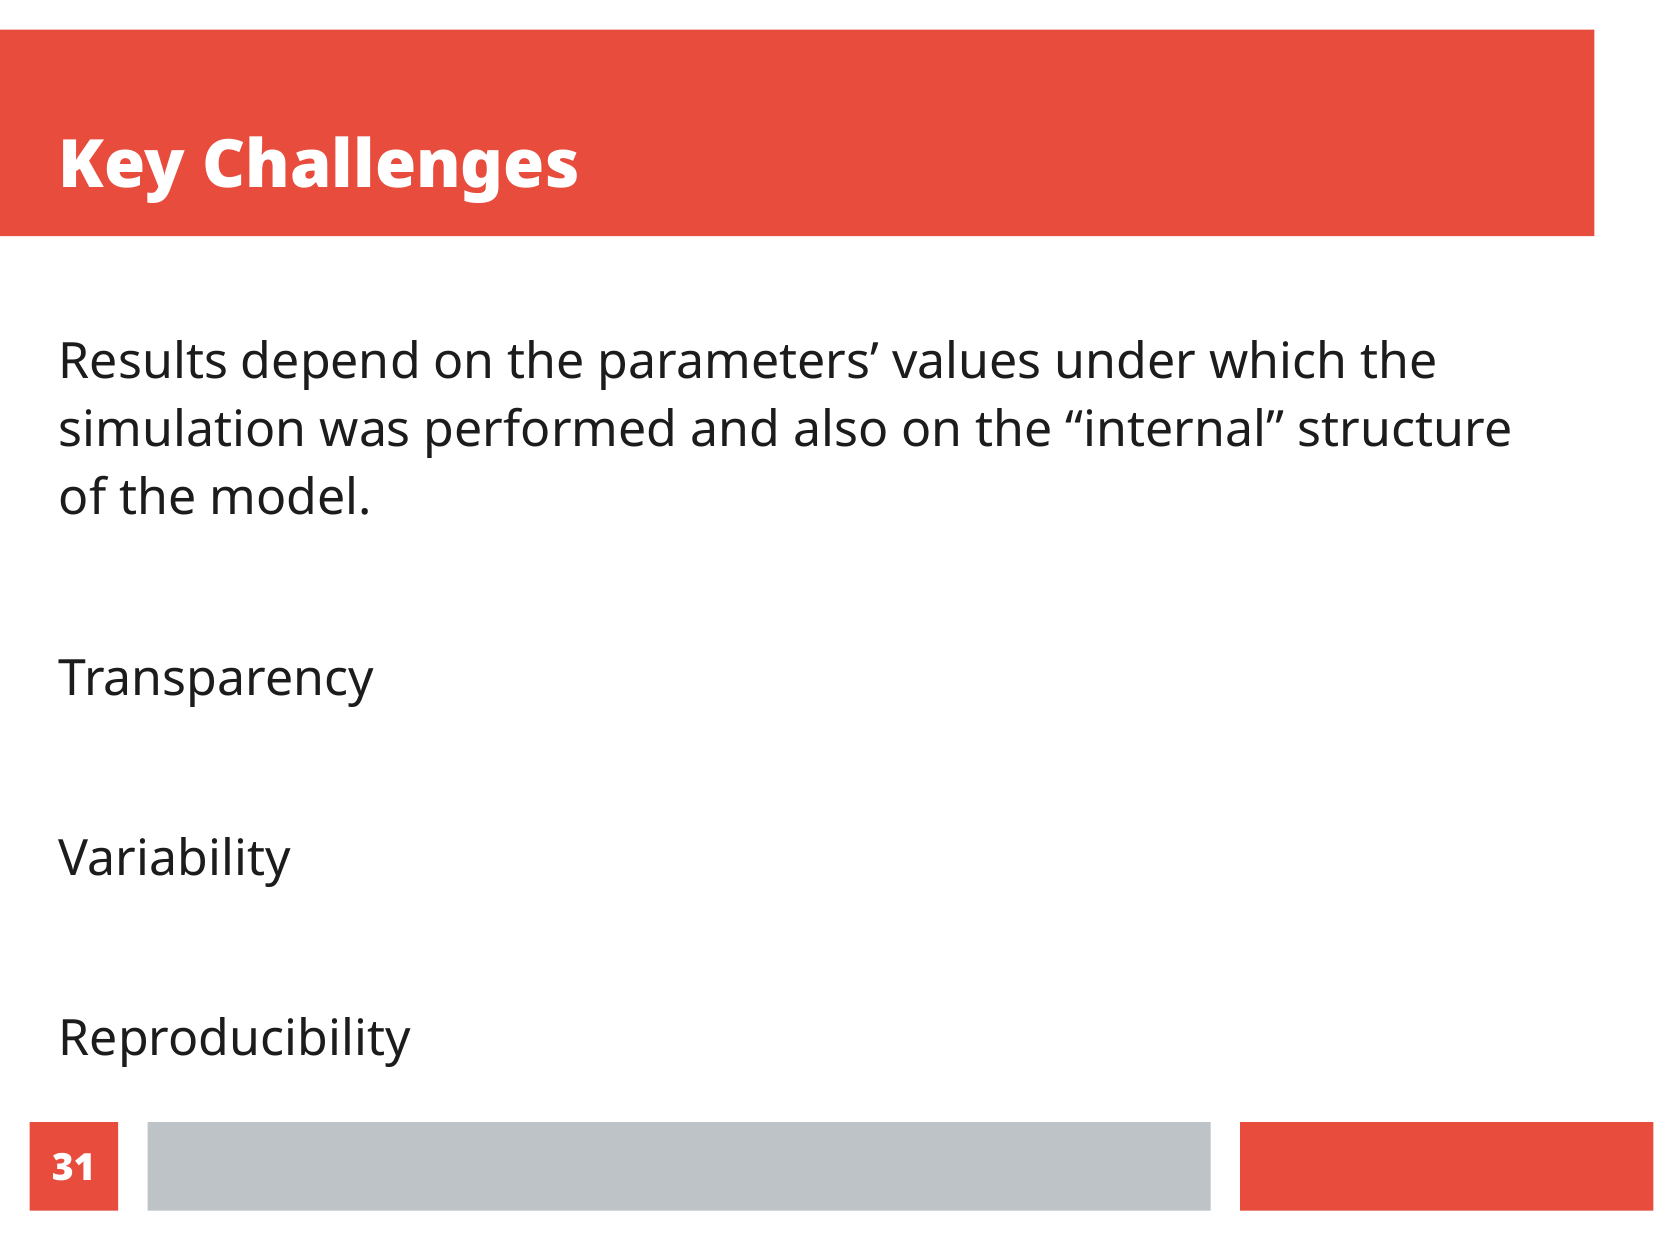

# Key Challenges
Results depend on the parameters’ values under which the simulation was performed and also on the “internal” structure of the model.
Transparency
Variability
Reproducibility
31